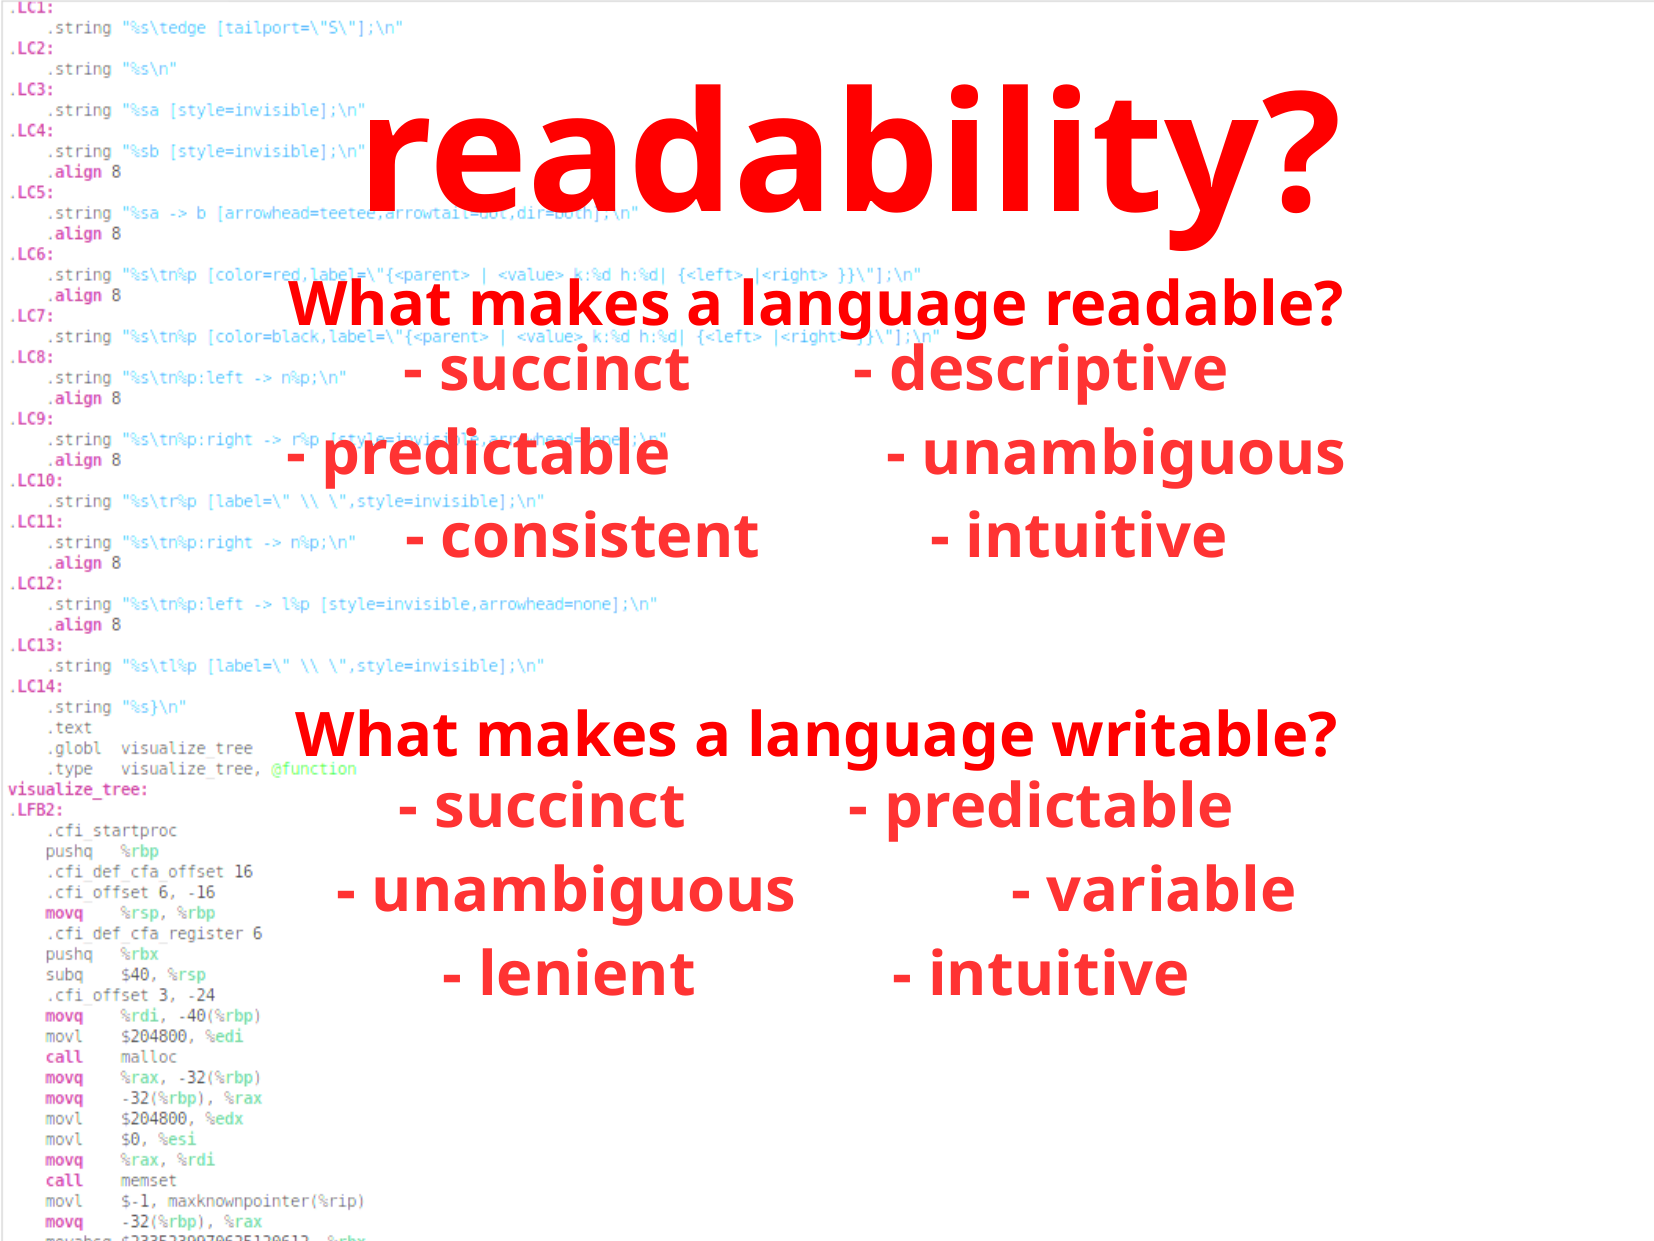

readability?
What makes a language readable?
- succinct			- descriptive
- predictable			- unambiguous
- consistent			- intuitive
What makes a language writable?
- succinct			- predictable
- unambiguous			- variable
- lenient			- intuitive